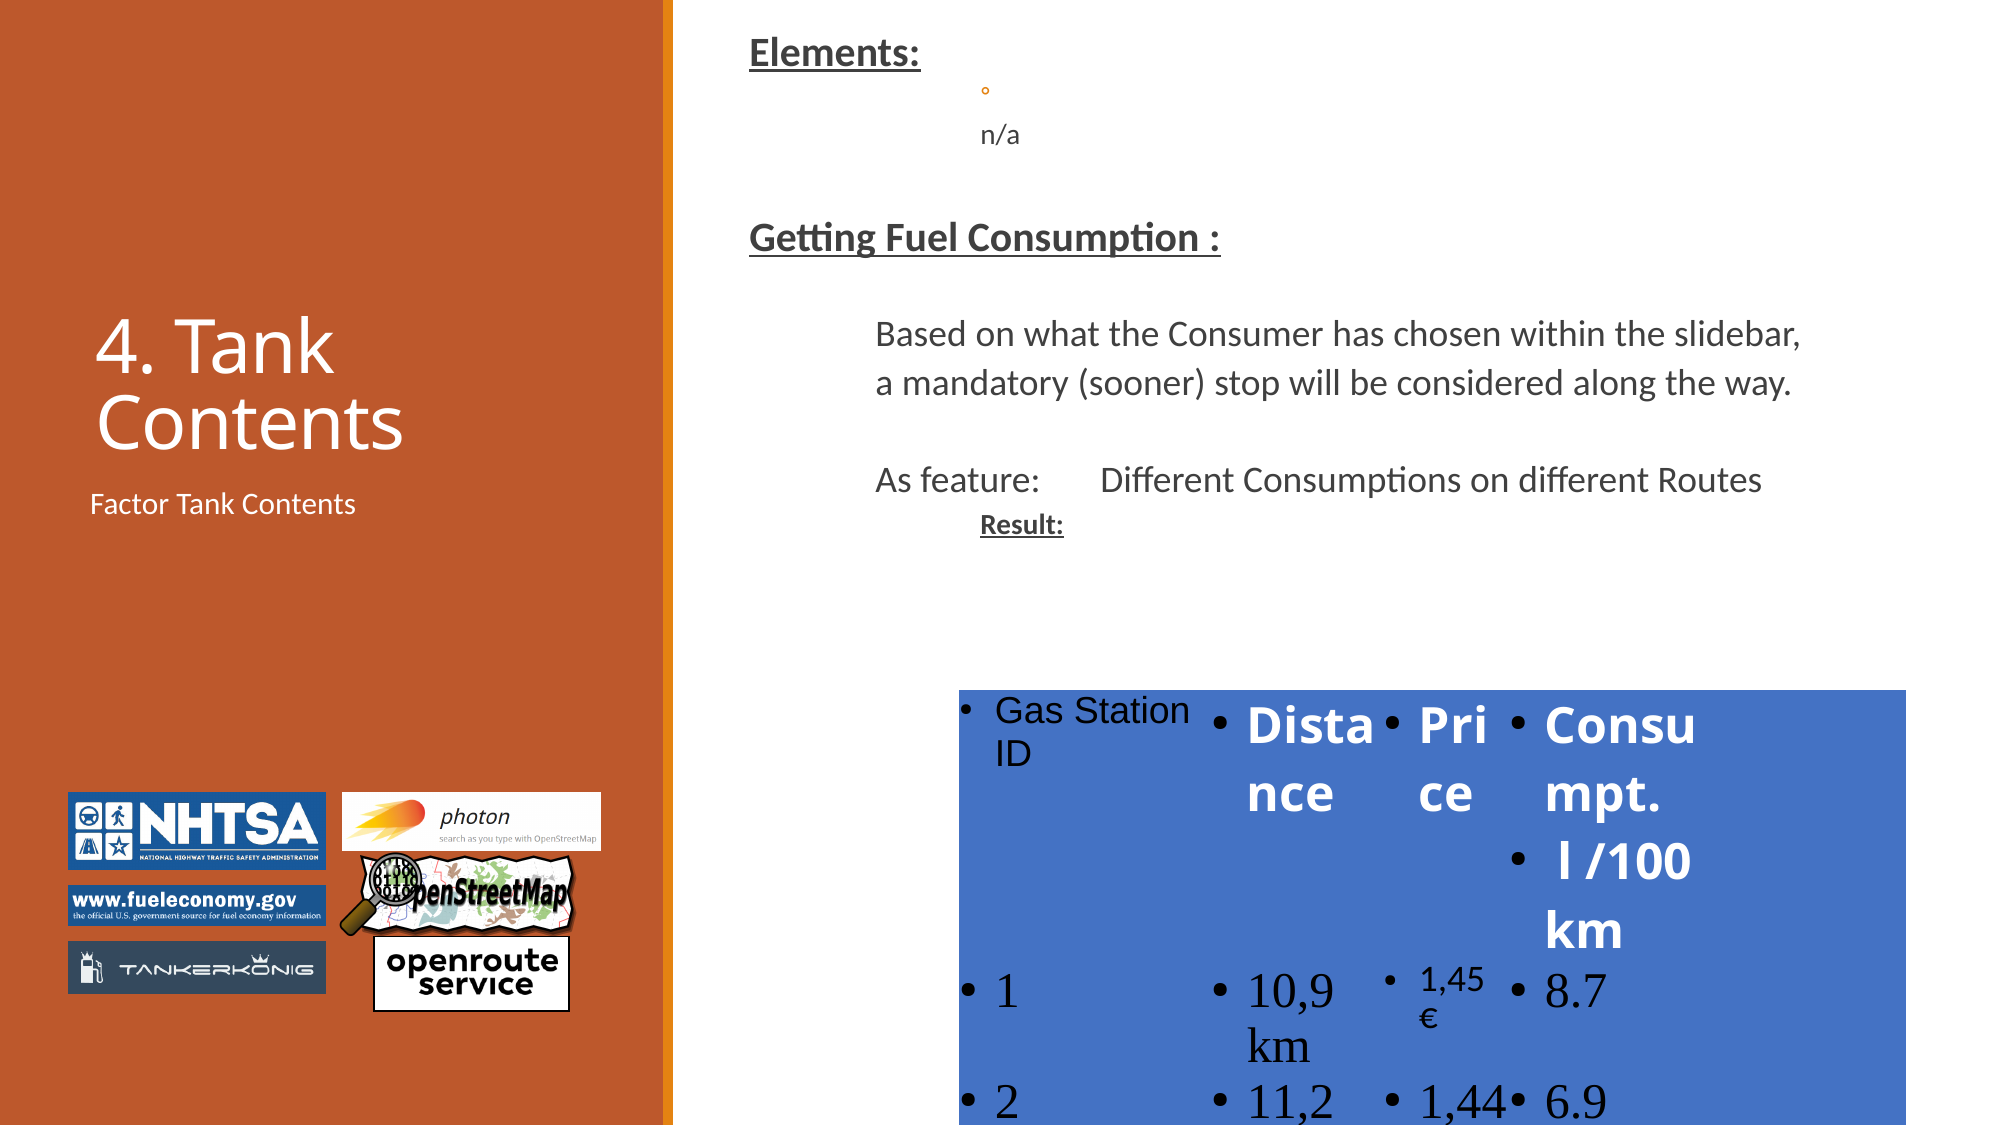

Elements:
n/a
Getting Fuel Consumption :
	Based on what the Consumer has chosen within the slidebar,
	a mandatory (sooner) stop will be considered along the way.
	As feature:	Different Consumptions on different Routes
Result:
# 4. Tank Contents
Factor Tank Contents
| Gas Station ID | Distance | Price | Consumpt. l /100 km | |
| --- | --- | --- | --- | --- |
| 1 | 10,9 km | 1,45 € | 8.7 | |
| 2 | 11,2 km | 1,44 € | 6.9 | |
| 3 | 10.7 km | 1,47 € | 12.9 | |
| n | … | … | | |